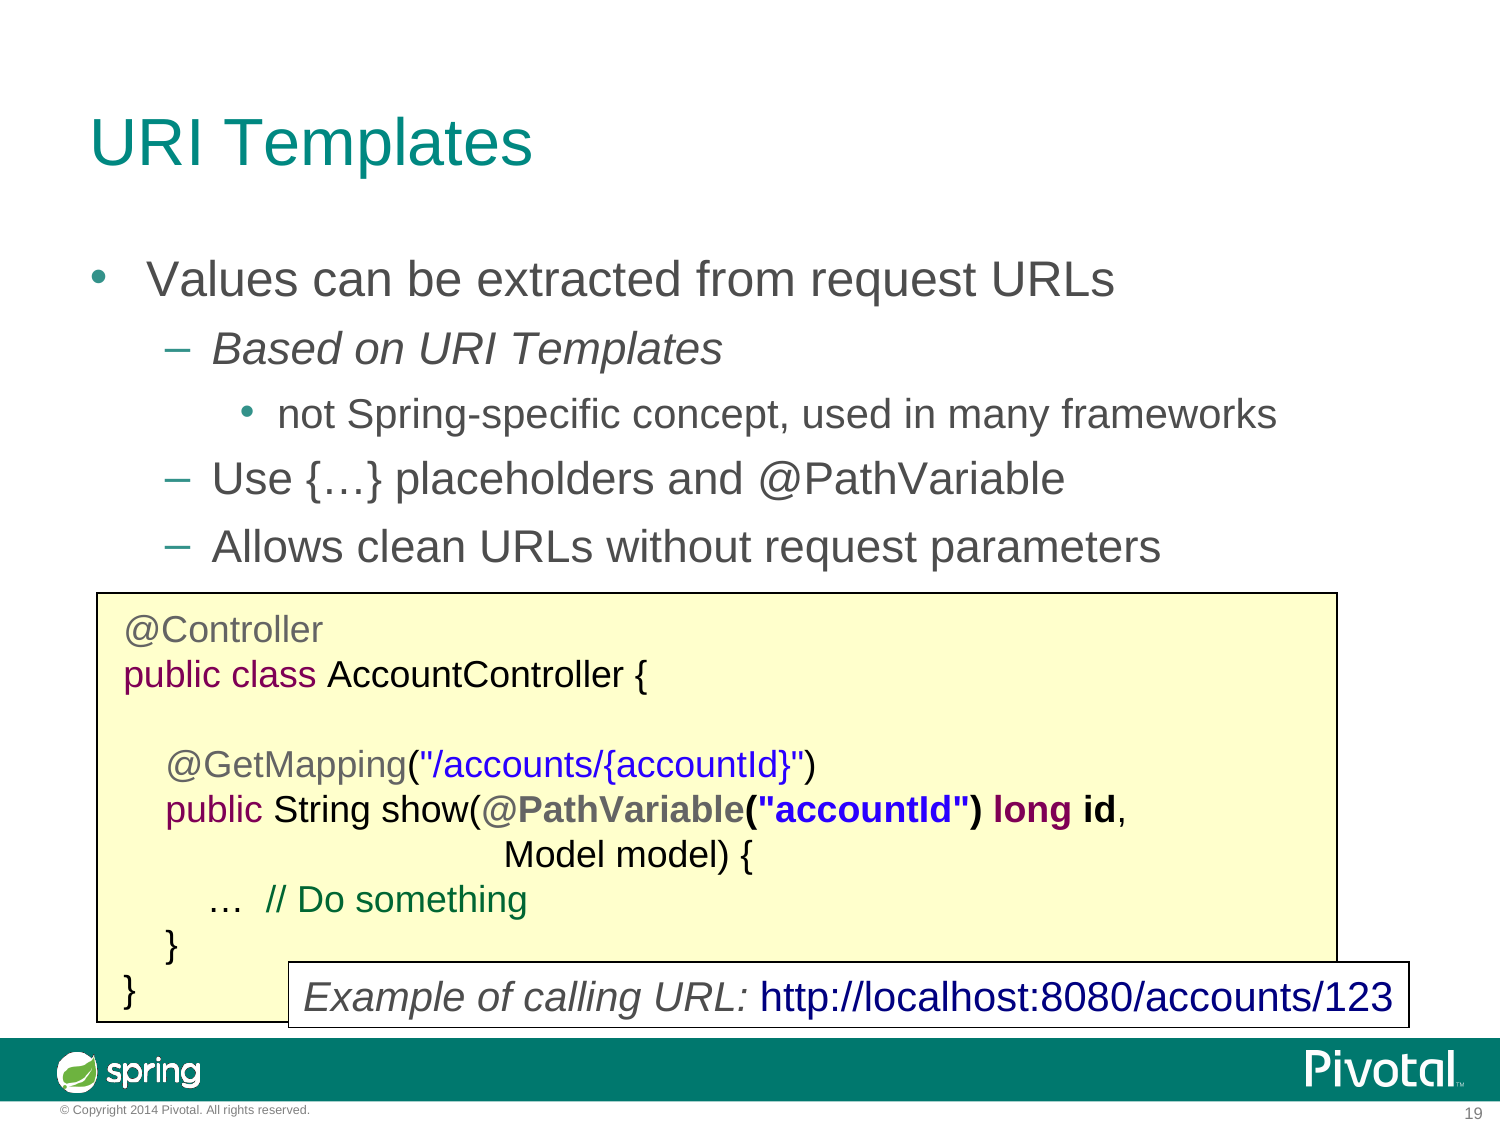

# URI Templates
Values can be extracted from request URLs
Based on URI Templates
not Spring-specific concept, used in many frameworks
Use {…} placeholders and @PathVariable
Allows clean URLs without request parameters
@Controller
public class AccountController {
 @GetMapping("/accounts/{accountId}")
 public String show(@PathVariable("accountId") long id,
		 Model model) {
 … // Do something
 }
}
Example of calling URL: http://localhost:8080/accounts/123